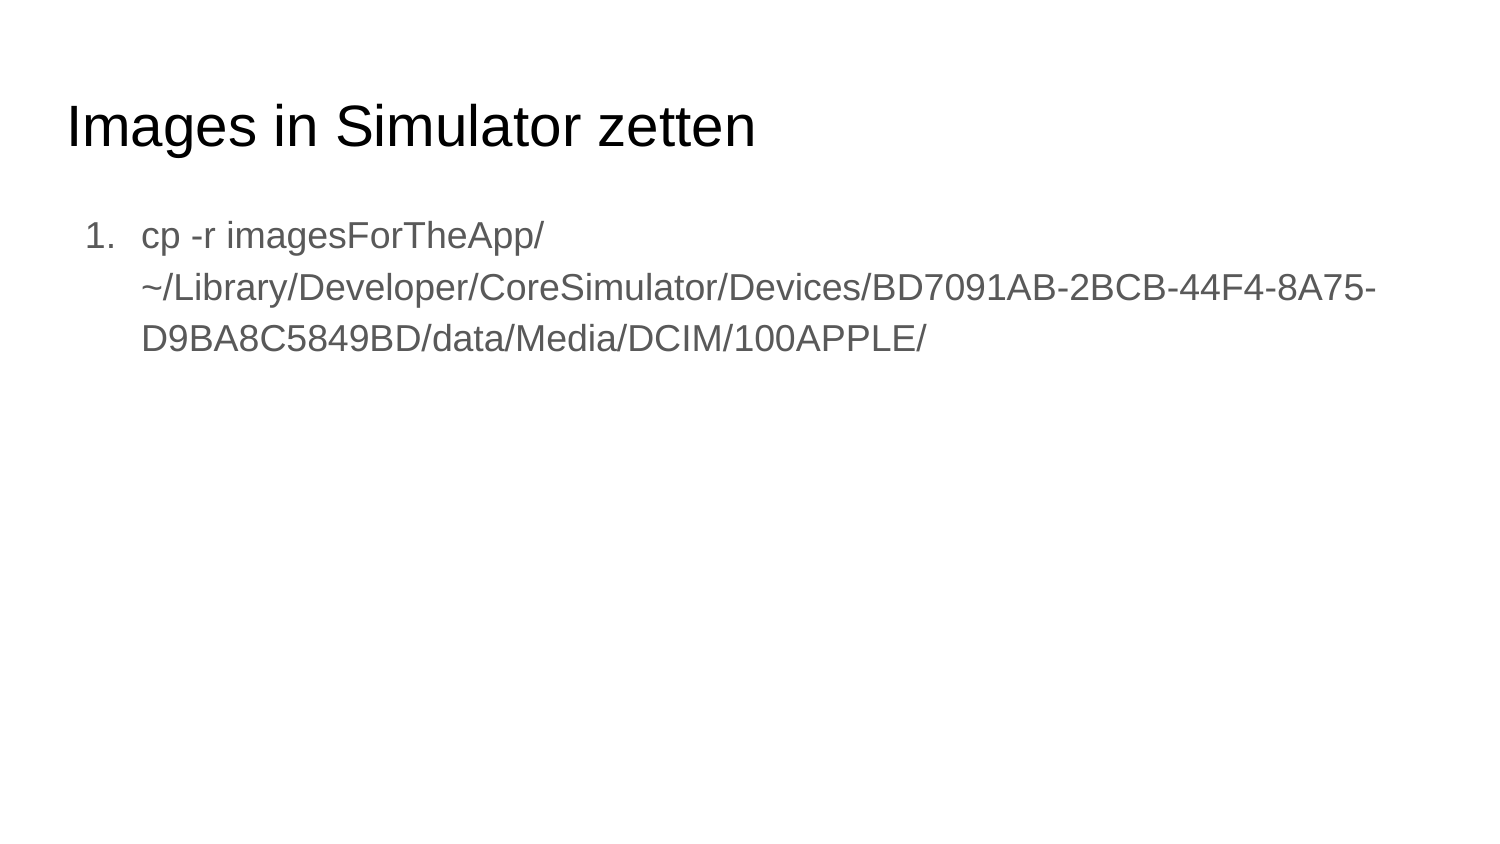

# Images in Simulator zetten
cp -r imagesForTheApp/ ~/Library/Developer/CoreSimulator/Devices/BD7091AB-2BCB-44F4-8A75-D9BA8C5849BD/data/Media/DCIM/100APPLE/